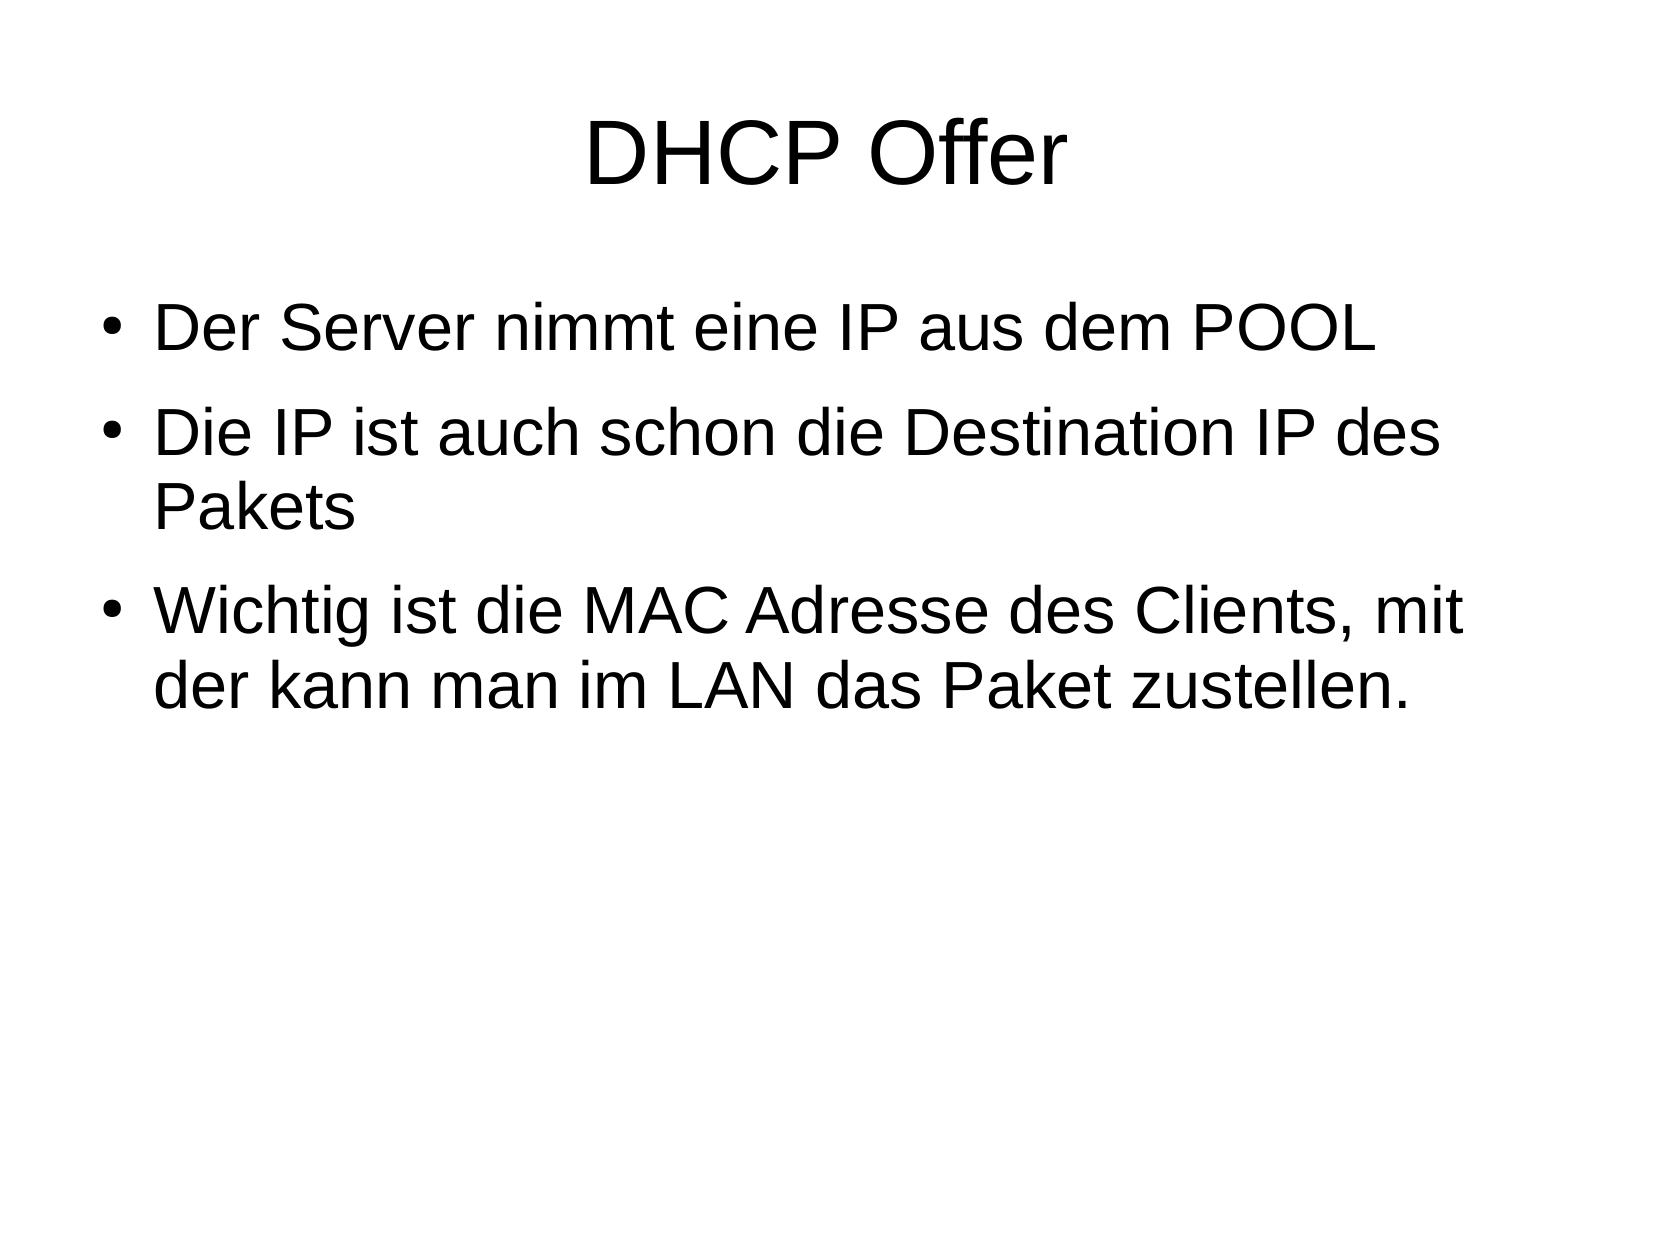

# DHCP Offer
Der Server nimmt eine IP aus dem POOL
Die IP ist auch schon die Destination IP des Pakets
Wichtig ist die MAC Adresse des Clients, mit der kann man im LAN das Paket zustellen.